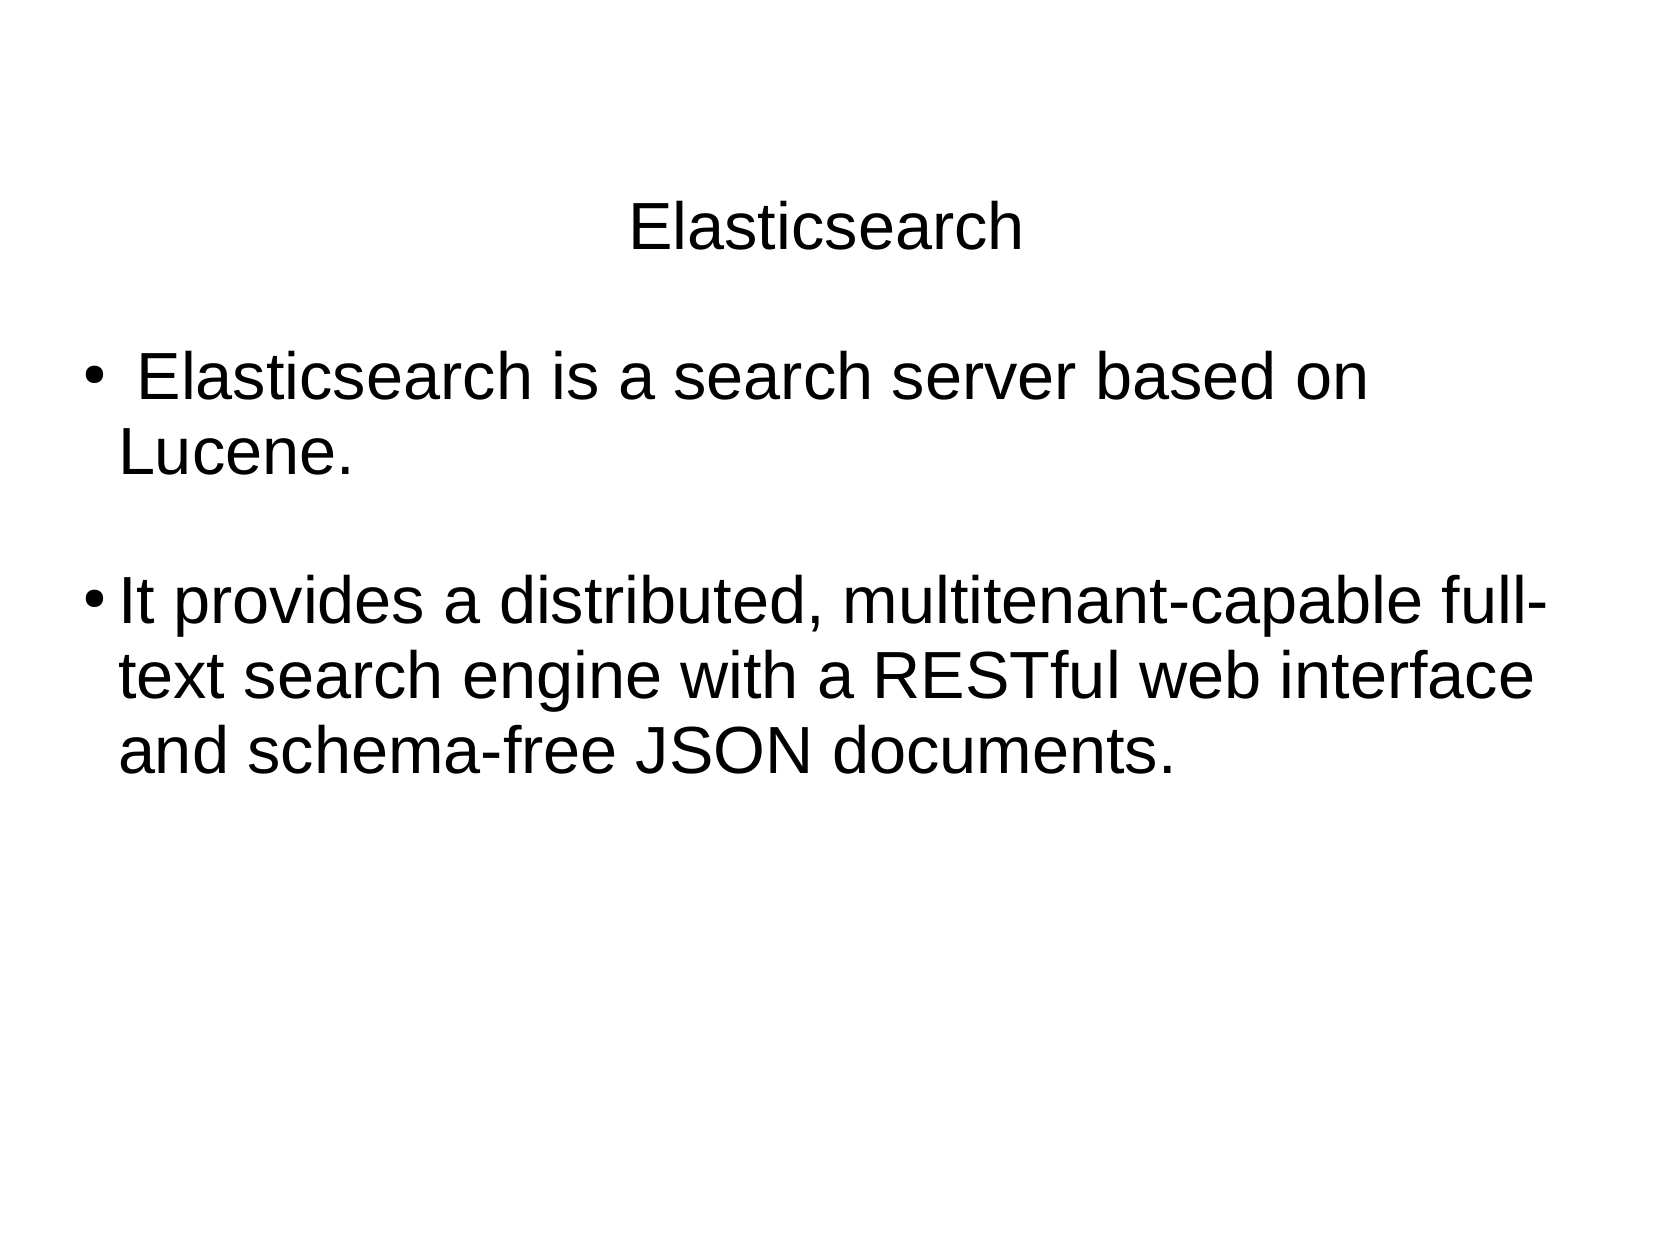

# Elasticsearch
 Elasticsearch is a search server based on Lucene.
It provides a distributed, multitenant-capable full-text search engine with a RESTful web interface and schema-free JSON documents.